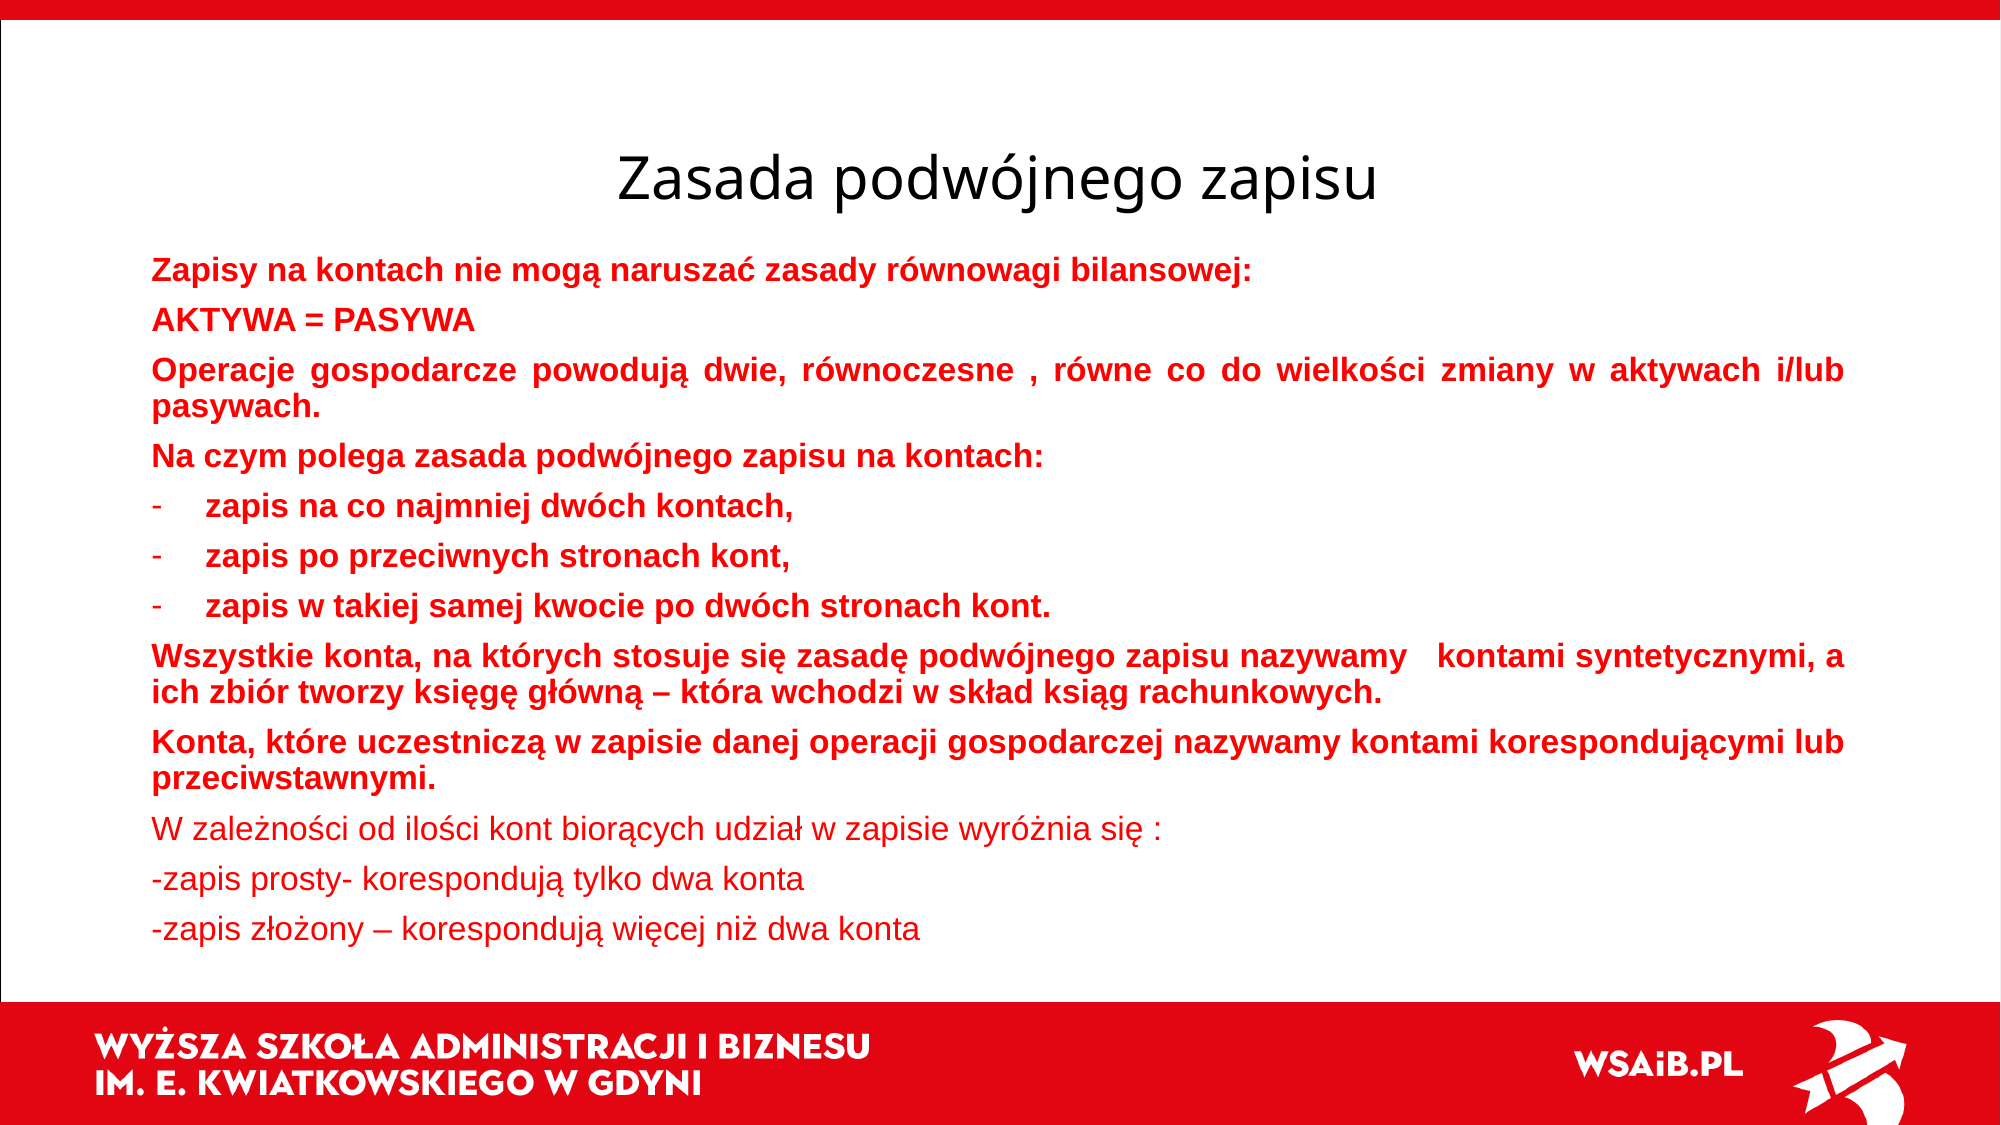

# Zasada podwójnego zapisu
Zapisy na kontach nie mogą naruszać zasady równowagi bilansowej:
AKTYWA = PASYWA
Operacje gospodarcze powodują dwie, równoczesne , równe co do wielkości zmiany w aktywach i/lub pasywach.
Na czym polega zasada podwójnego zapisu na kontach:
zapis na co najmniej dwóch kontach,
zapis po przeciwnych stronach kont,
zapis w takiej samej kwocie po dwóch stronach kont.
Wszystkie konta, na których stosuje się zasadę podwójnego zapisu nazywamy kontami syntetycznymi, a ich zbiór tworzy księgę główną – która wchodzi w skład ksiąg rachunkowych.
Konta, które uczestniczą w zapisie danej operacji gospodarczej nazywamy kontami korespondującymi lub przeciwstawnymi.
W zależności od ilości kont biorących udział w zapisie wyróżnia się :
-zapis prosty- korespondują tylko dwa konta
-zapis złożony – korespondują więcej niż dwa konta